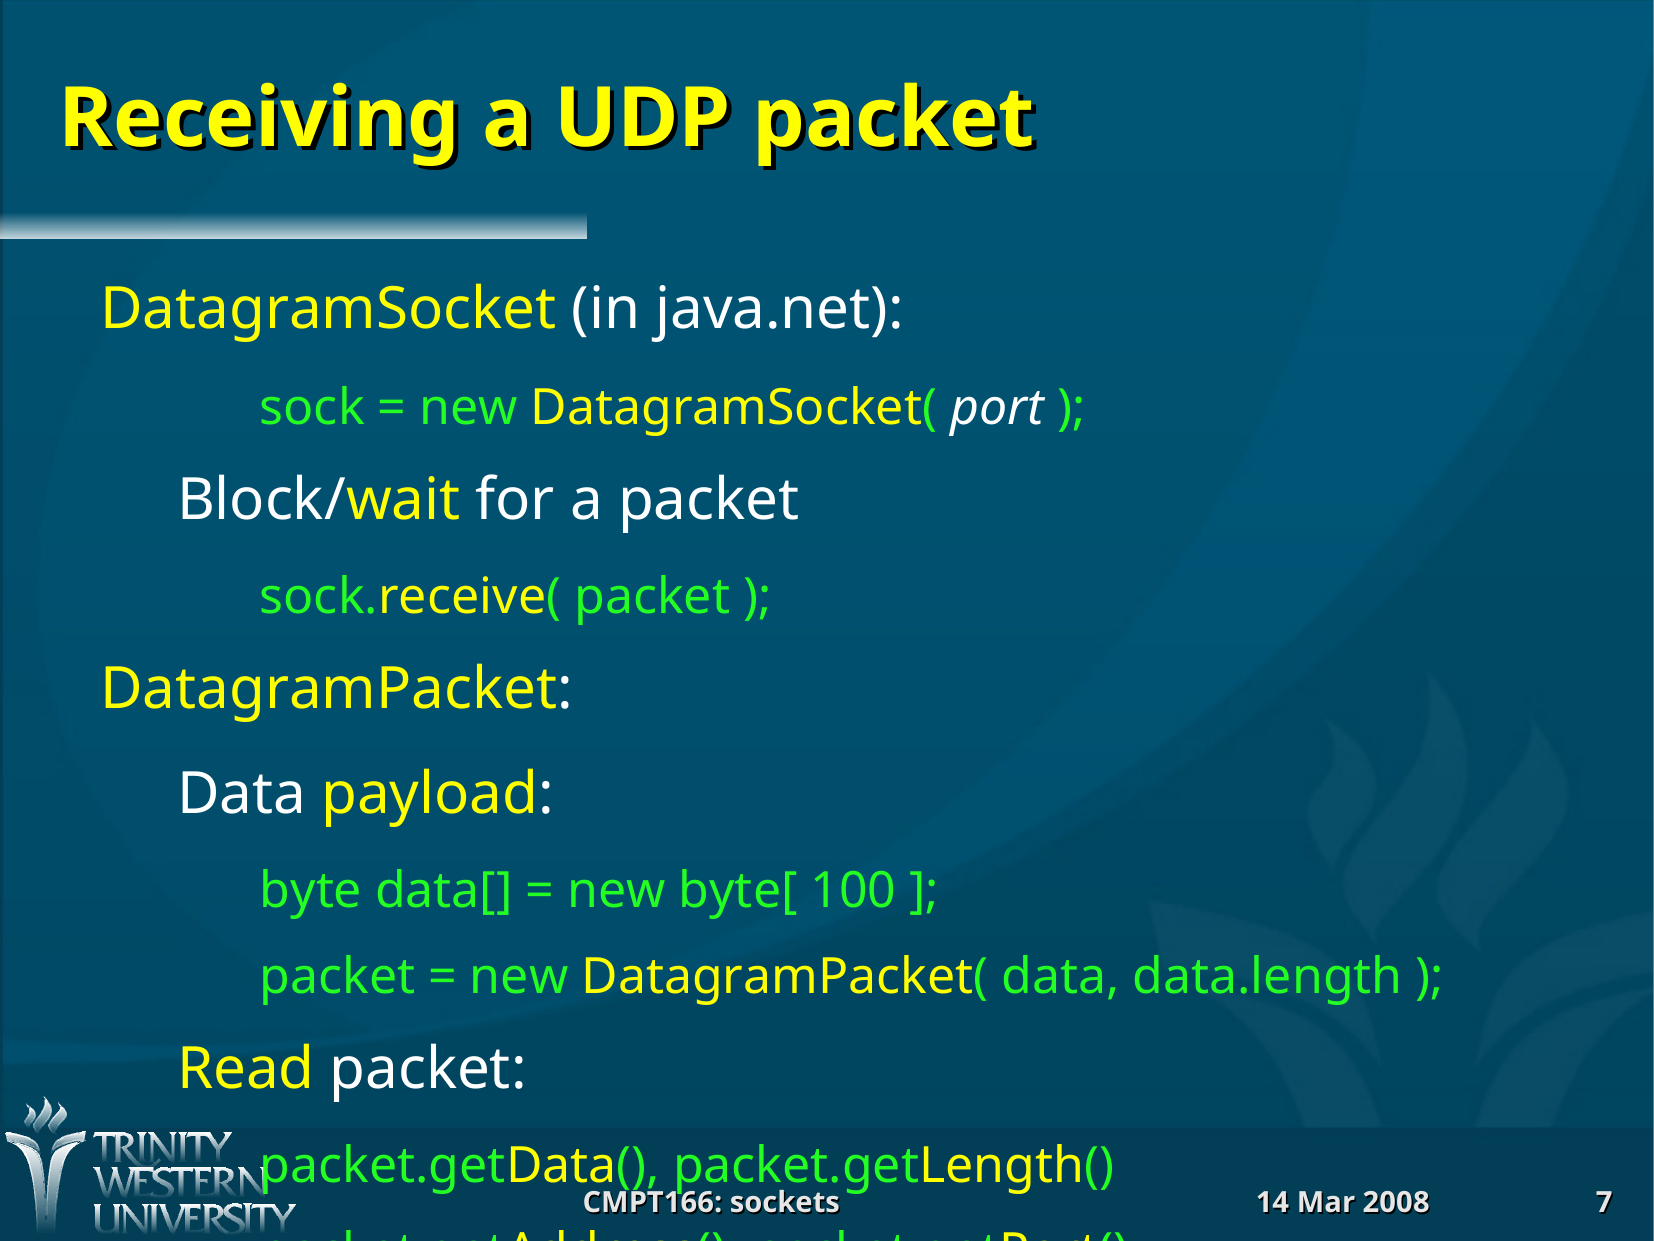

# Receiving a UDP packet
DatagramSocket (in java.net):
sock = new DatagramSocket( port );
Block/wait for a packet
sock.receive( packet );
DatagramPacket:
Data payload:
byte data[] = new byte[ 100 ];
packet = new DatagramPacket( data, data.length );
Read packet:
packet.getData(), packet.getLength()
packet.getAddress(), packet.getPort()
CMPT166: sockets
14 Mar 2008
7